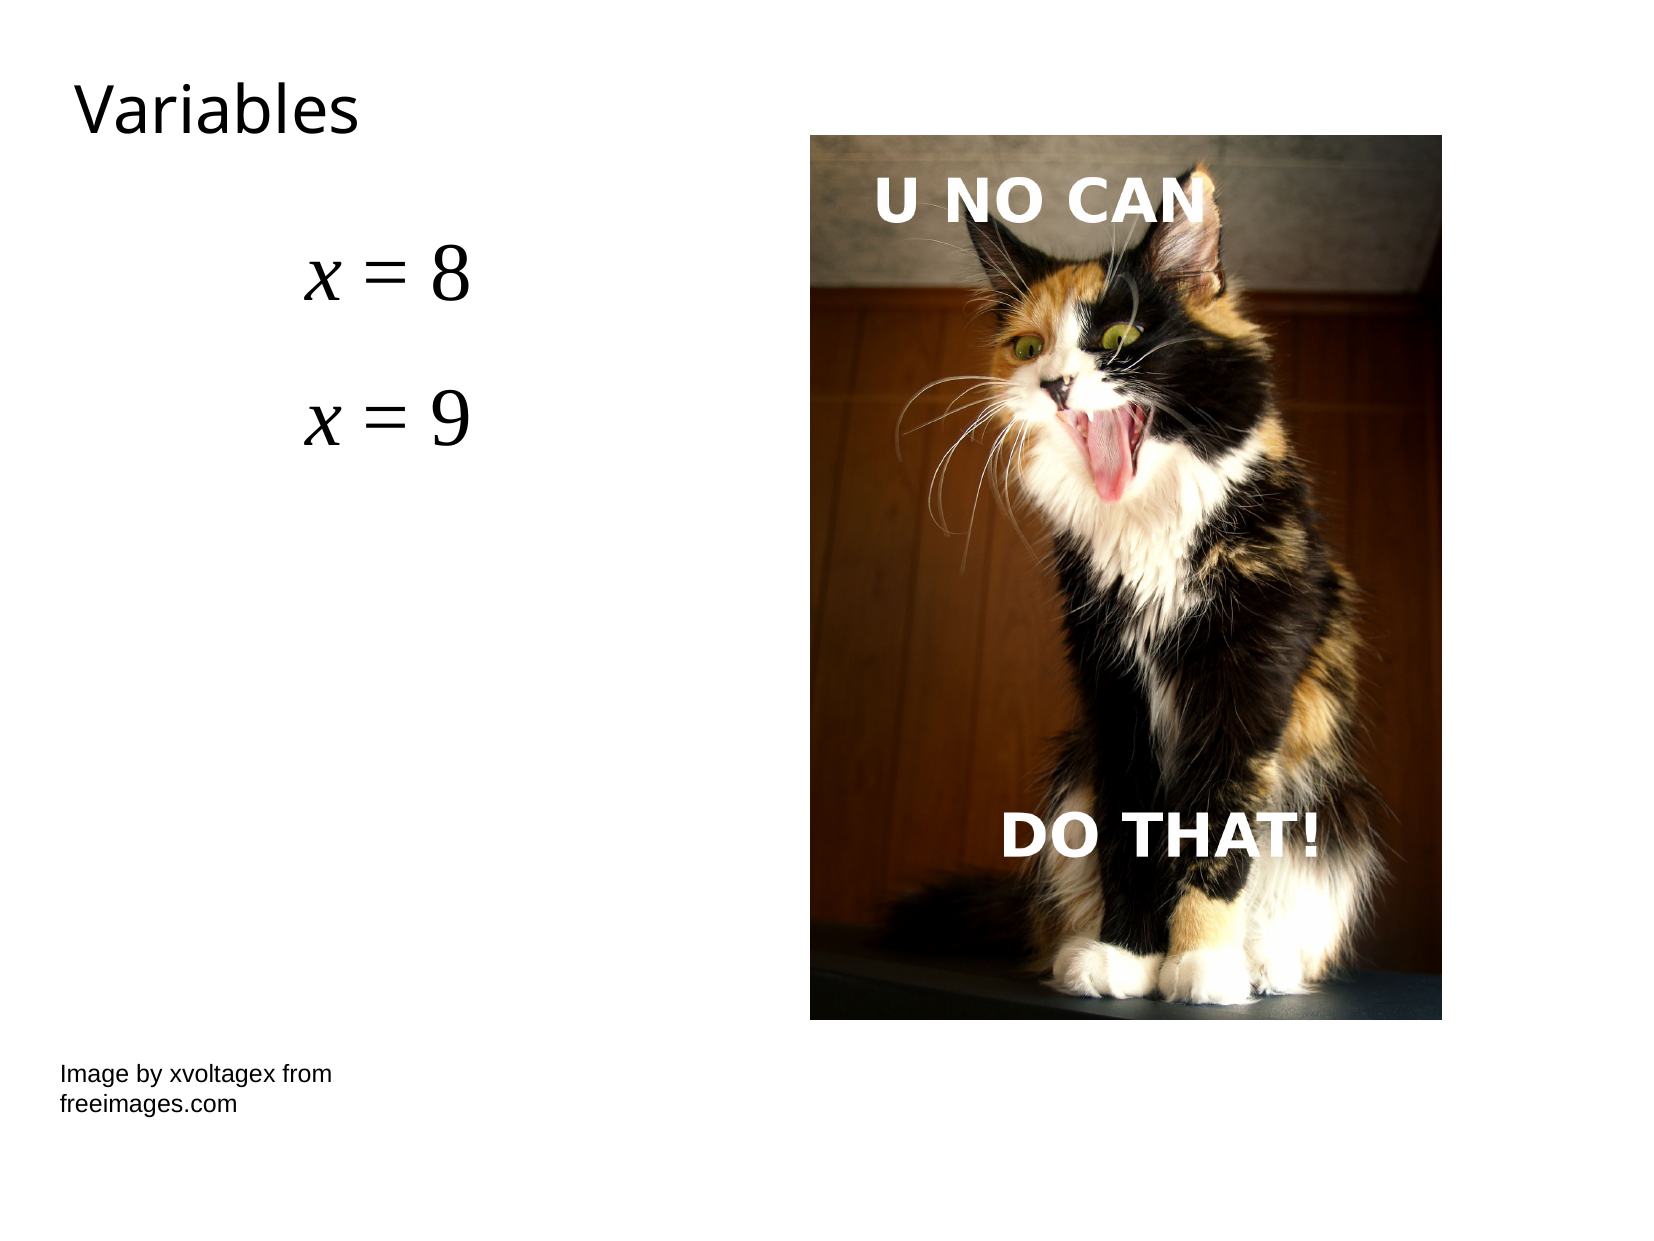

Variables
x = 8
x = 9
Image by xvoltagex from freeimages.com